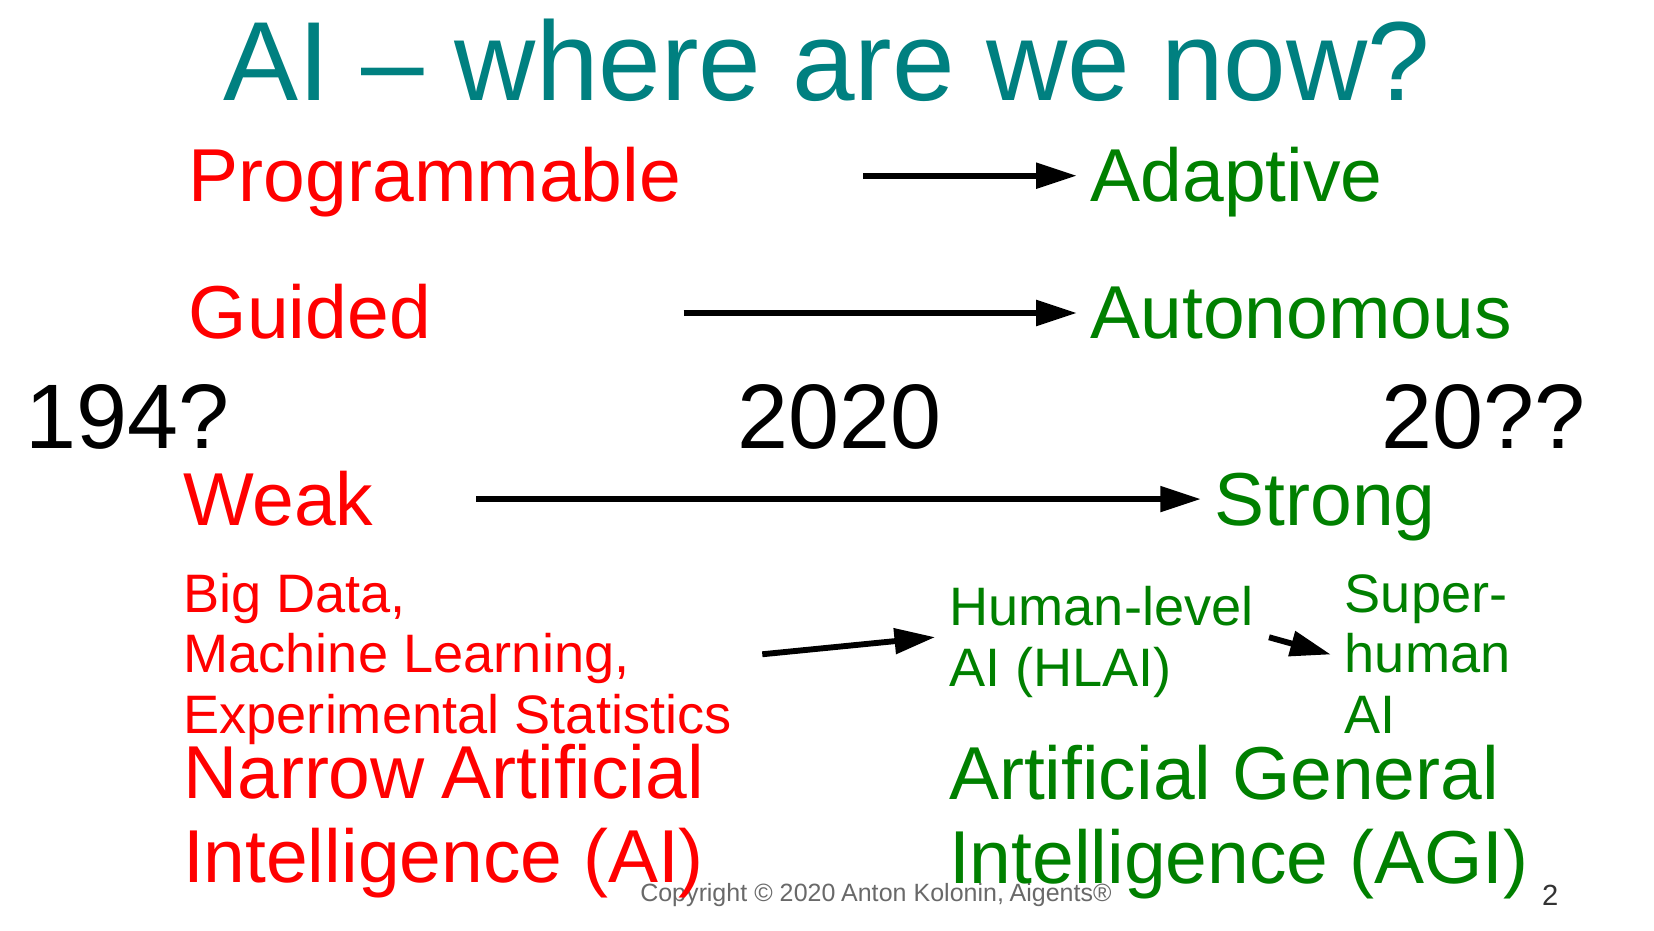

AI – where are we now?
Programmable
Adaptive
Guided
Autonomous
194?
20??
2020
Weak
Strong
Big Data,
Machine Learning,
Experimental Statistics
Super-
human
AI
Human-level
AI (HLAI)
Narrow Artificial
Intelligence (AI)
Artificial General Intelligence (AGI)
Copyright © 2020 Anton Kolonin, Aigents®
2